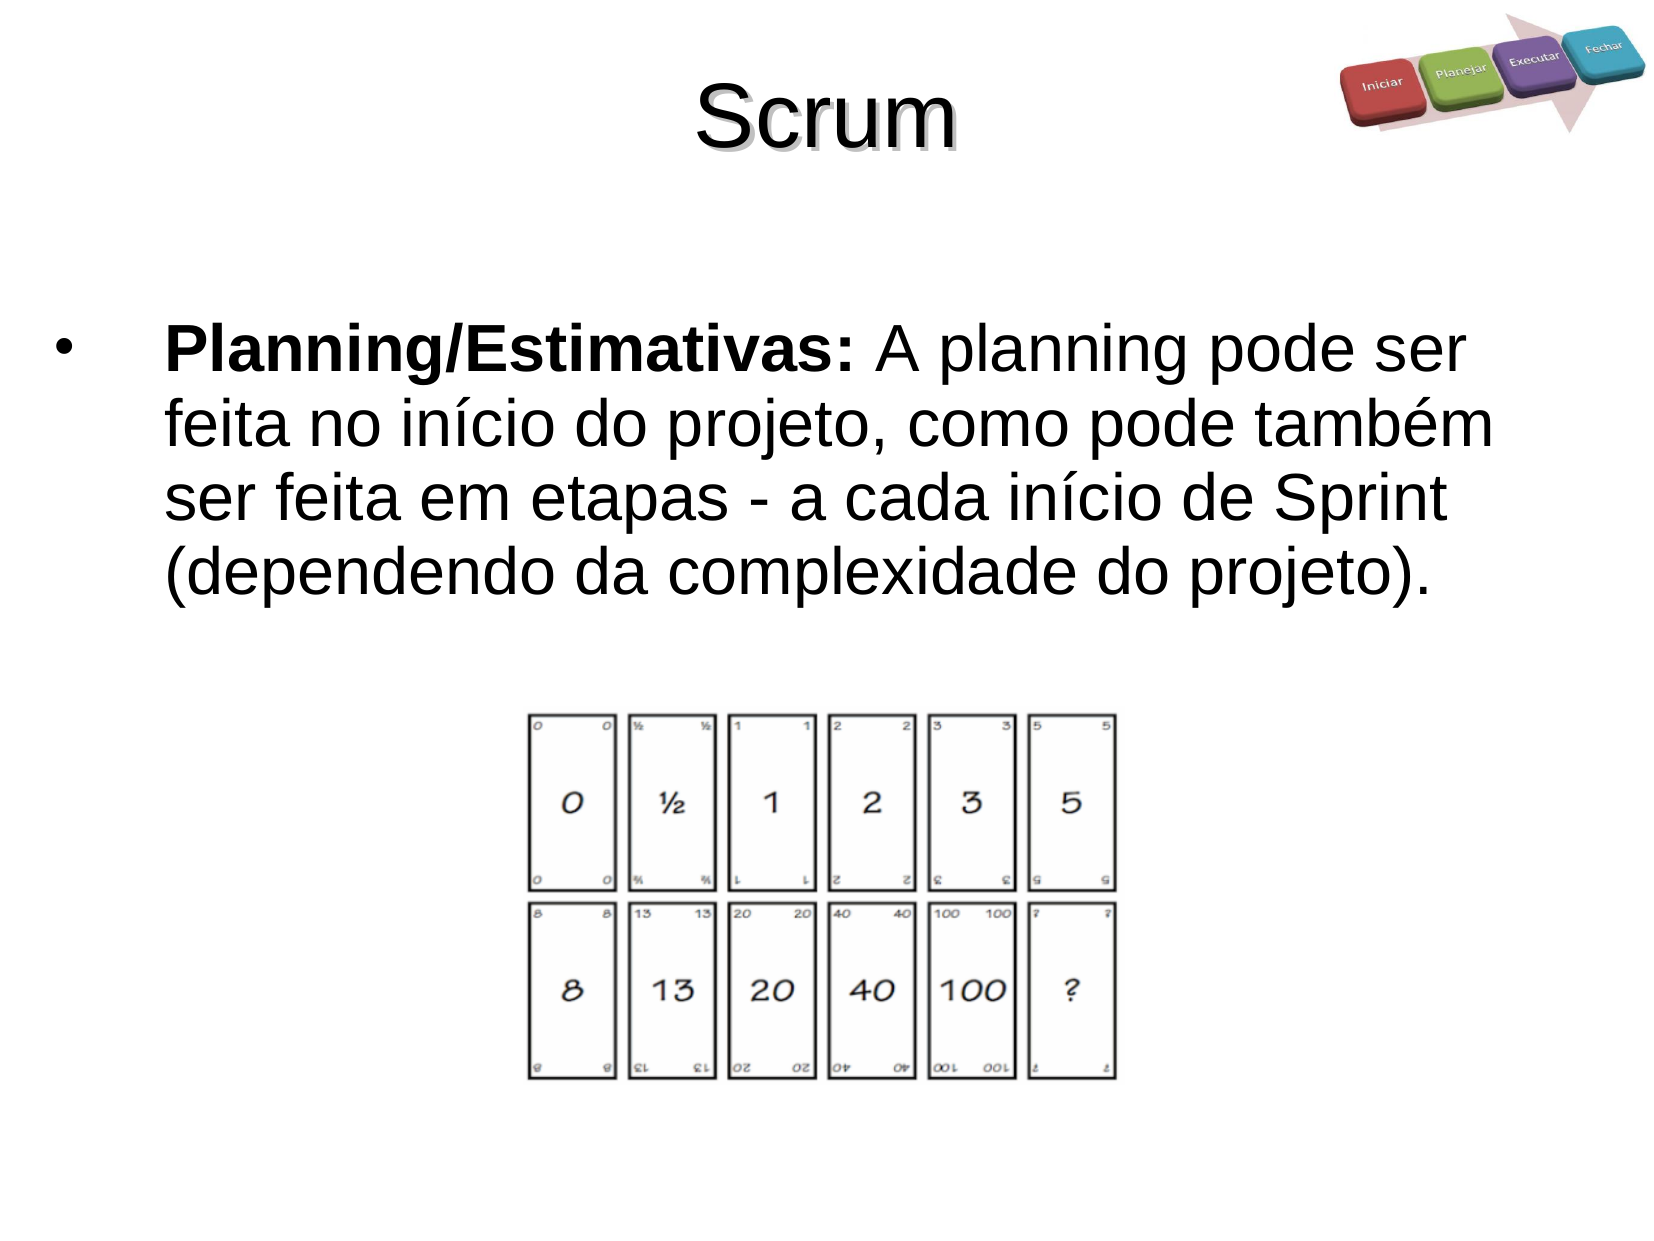

# Scrum
Planning/Estimativas: A planning pode ser feita no início do projeto, como pode também ser feita em etapas - a cada início de Sprint (dependendo da complexidade do projeto).